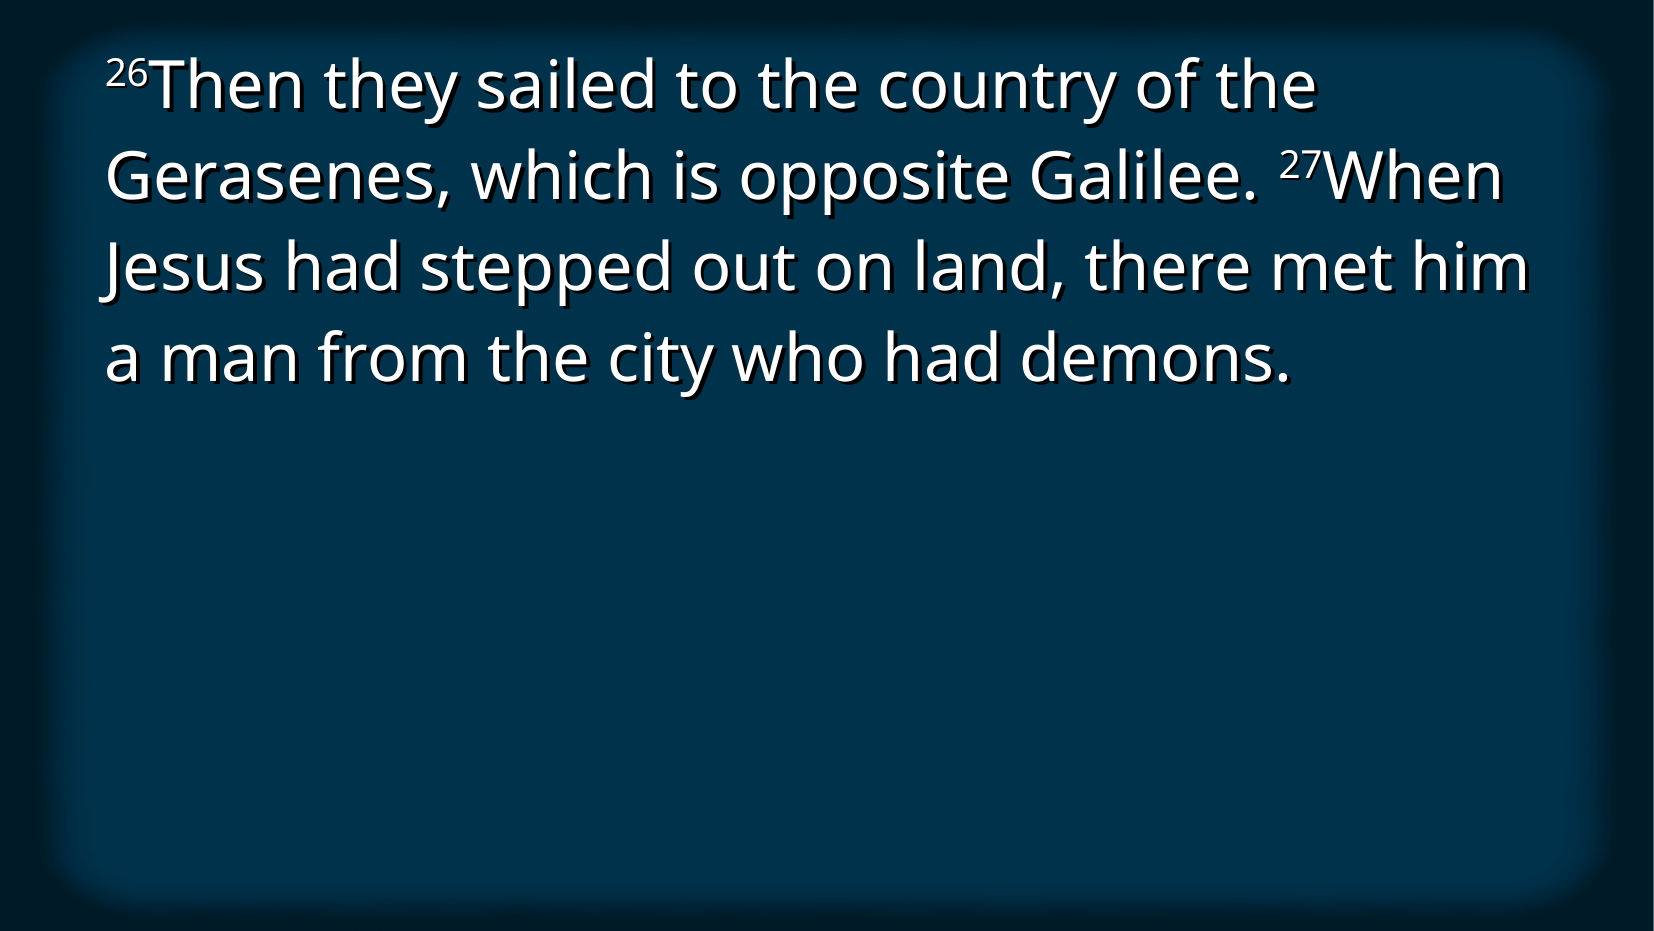

26Then they sailed to the country of the Gerasenes, which is opposite Galilee. 27When Jesus had stepped out on land, there met him a man from the city who had demons.